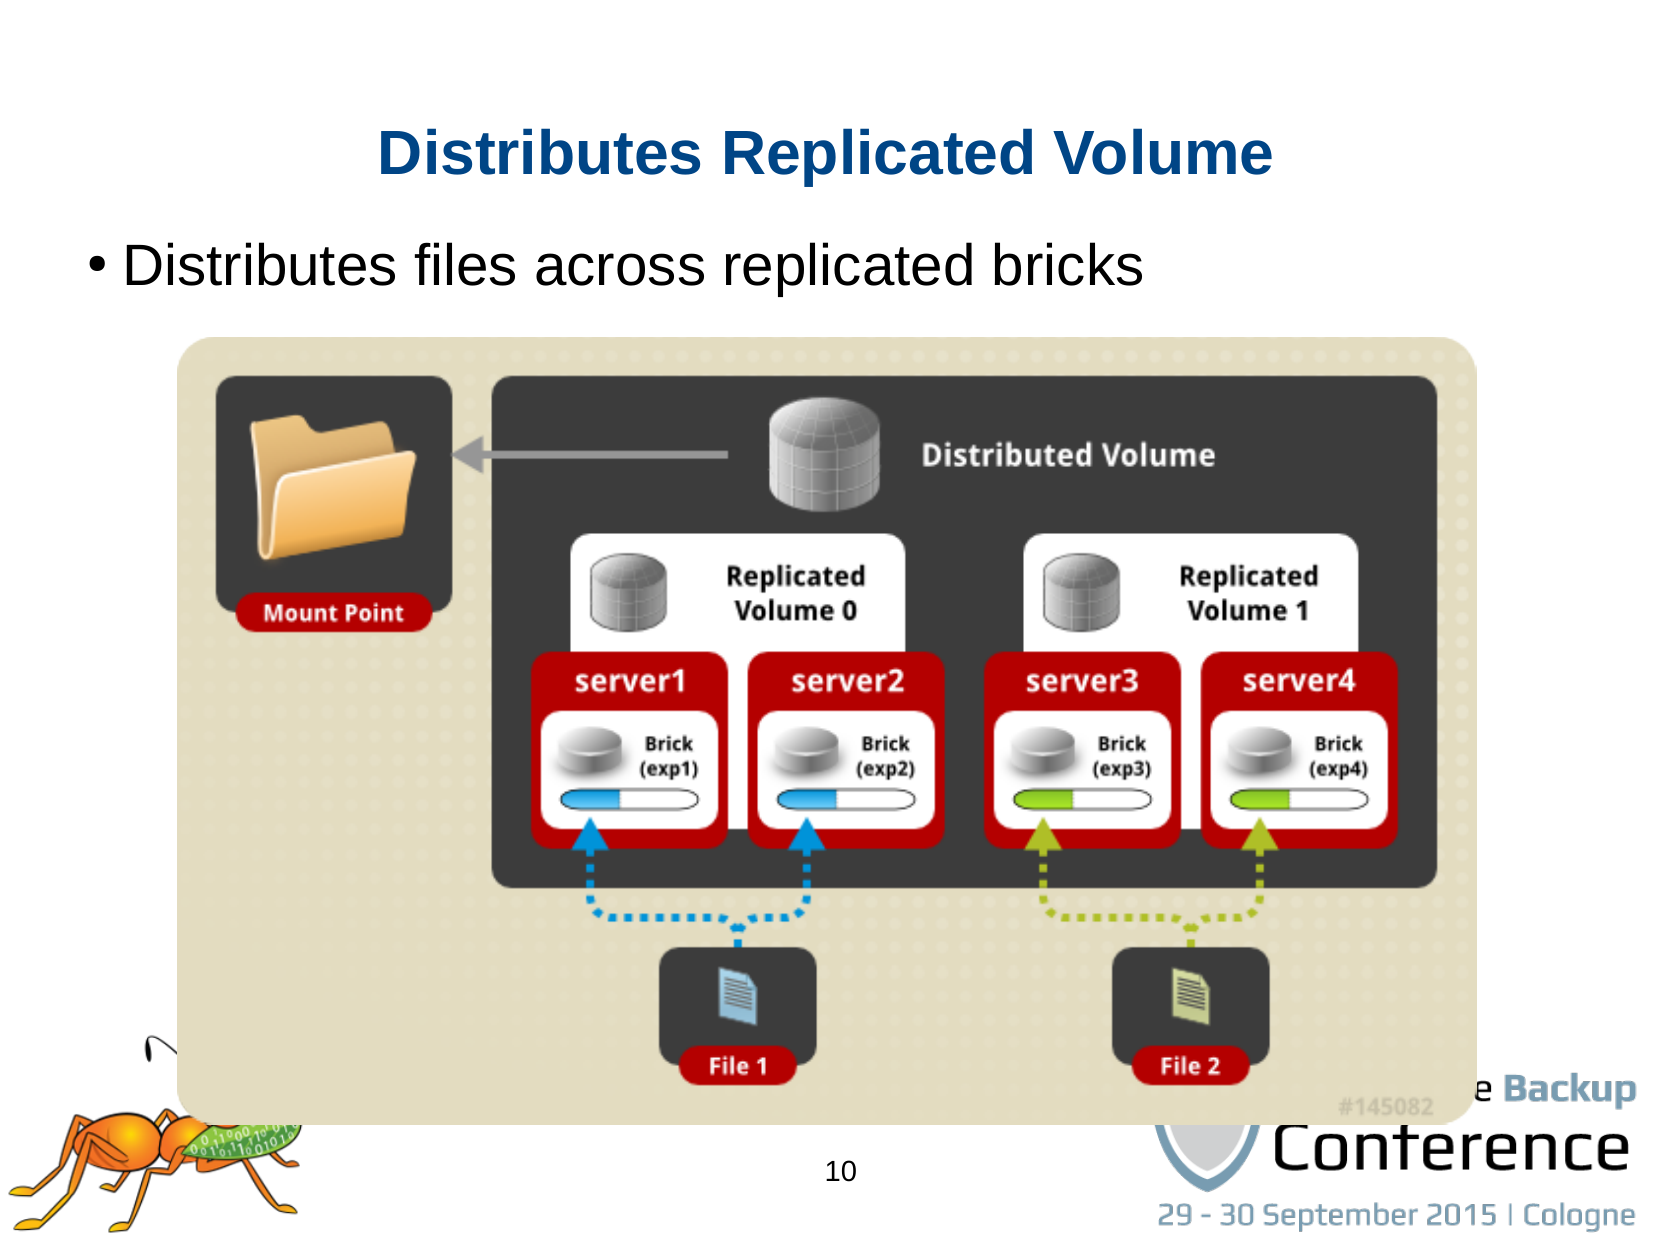

Distributes Replicated Volume
# Distributes files across replicated bricks
10